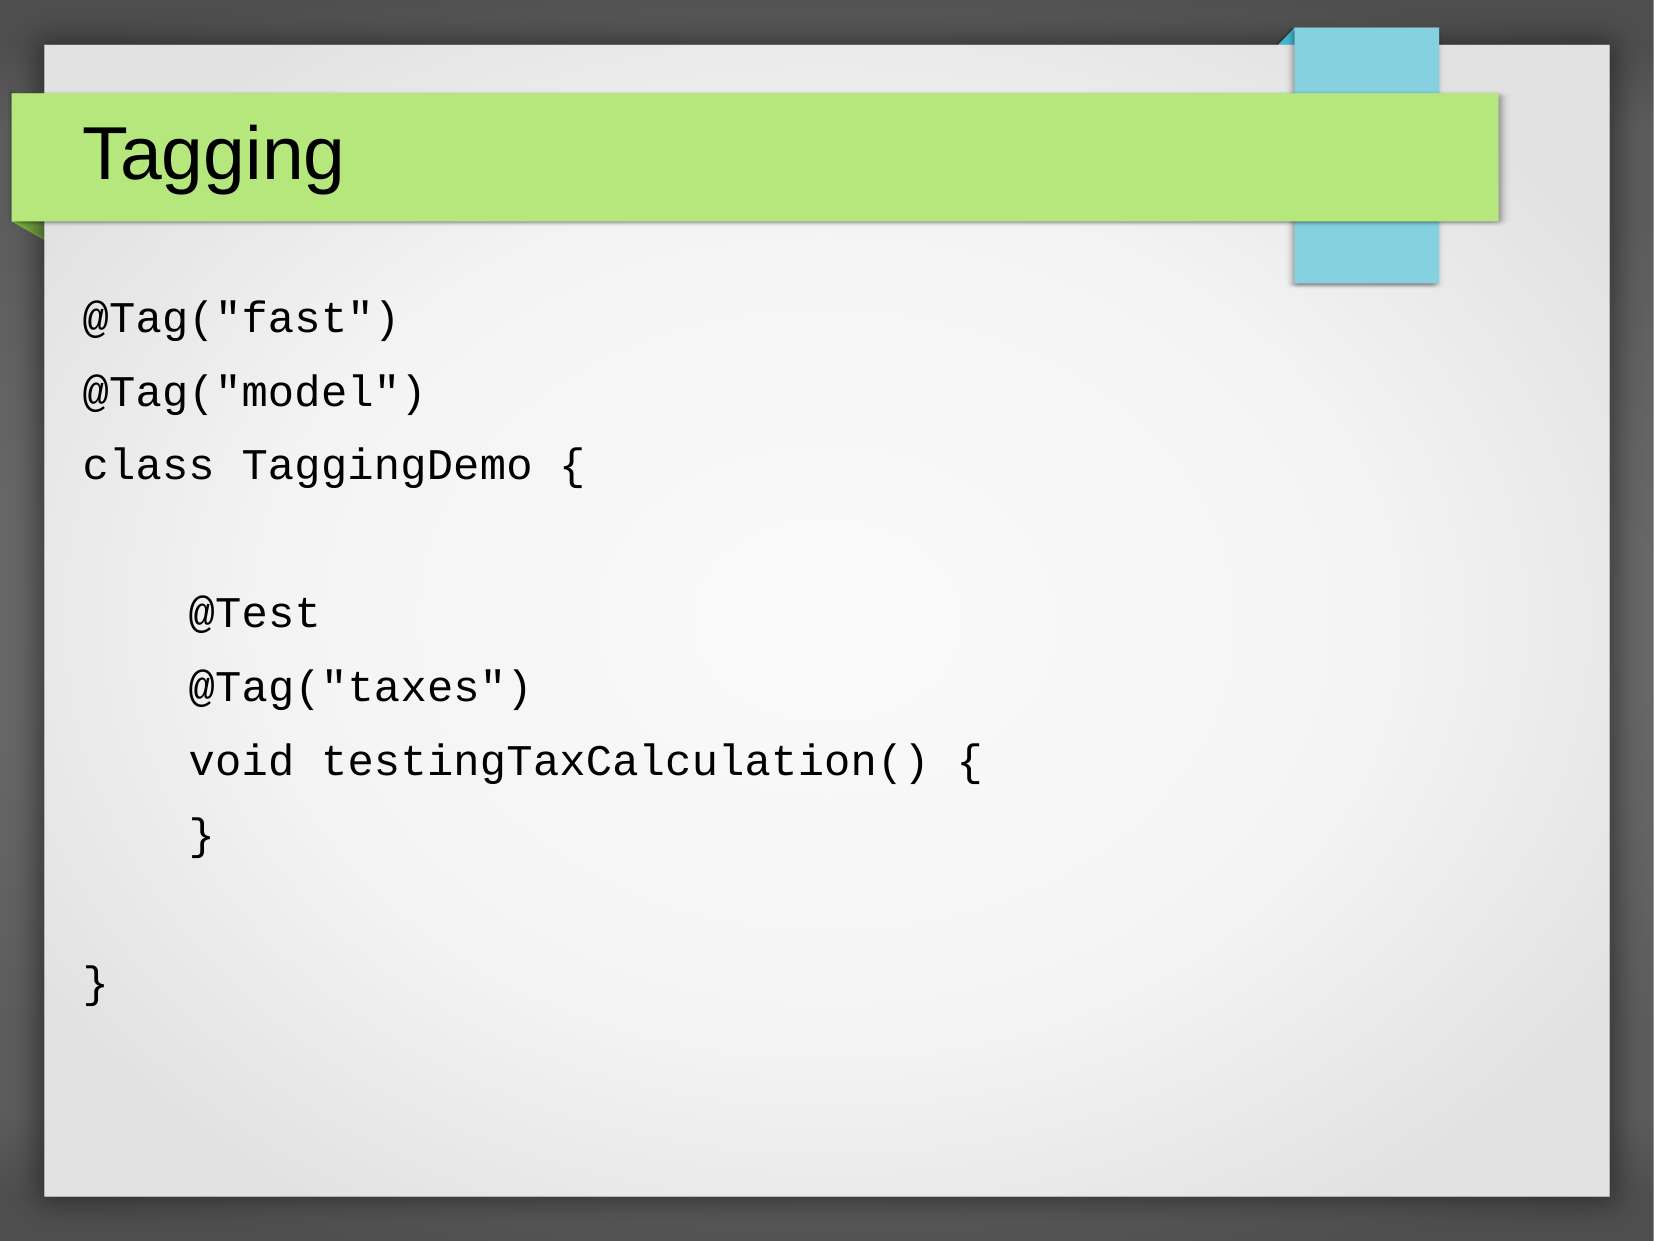

# Tagging
@Tag("fast")
@Tag("model")
class TaggingDemo {
 @Test
 @Tag("taxes")
 void testingTaxCalculation() {
 }
}